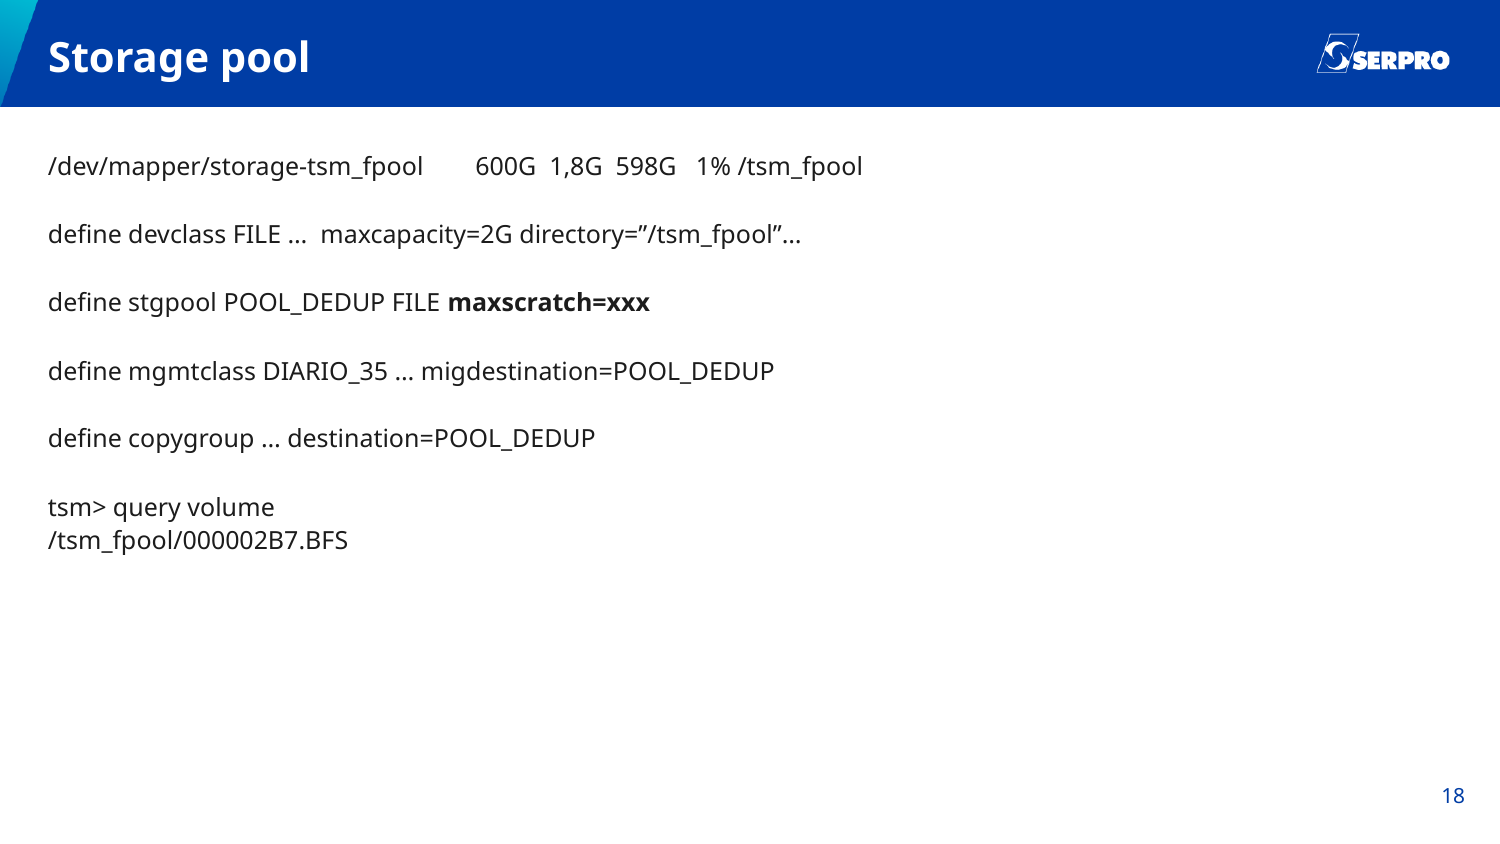

# Storage pool
/dev/mapper/storage-tsm_fpool 600G 1,8G 598G 1% /tsm_fpool
define devclass FILE … maxcapacity=2G directory=”/tsm_fpool”…
define stgpool POOL_DEDUP FILE maxscratch=xxx
define mgmtclass DIARIO_35 … migdestination=POOL_DEDUP
define copygroup … destination=POOL_DEDUP
tsm> query volume
/tsm_fpool/000002B7.BFS